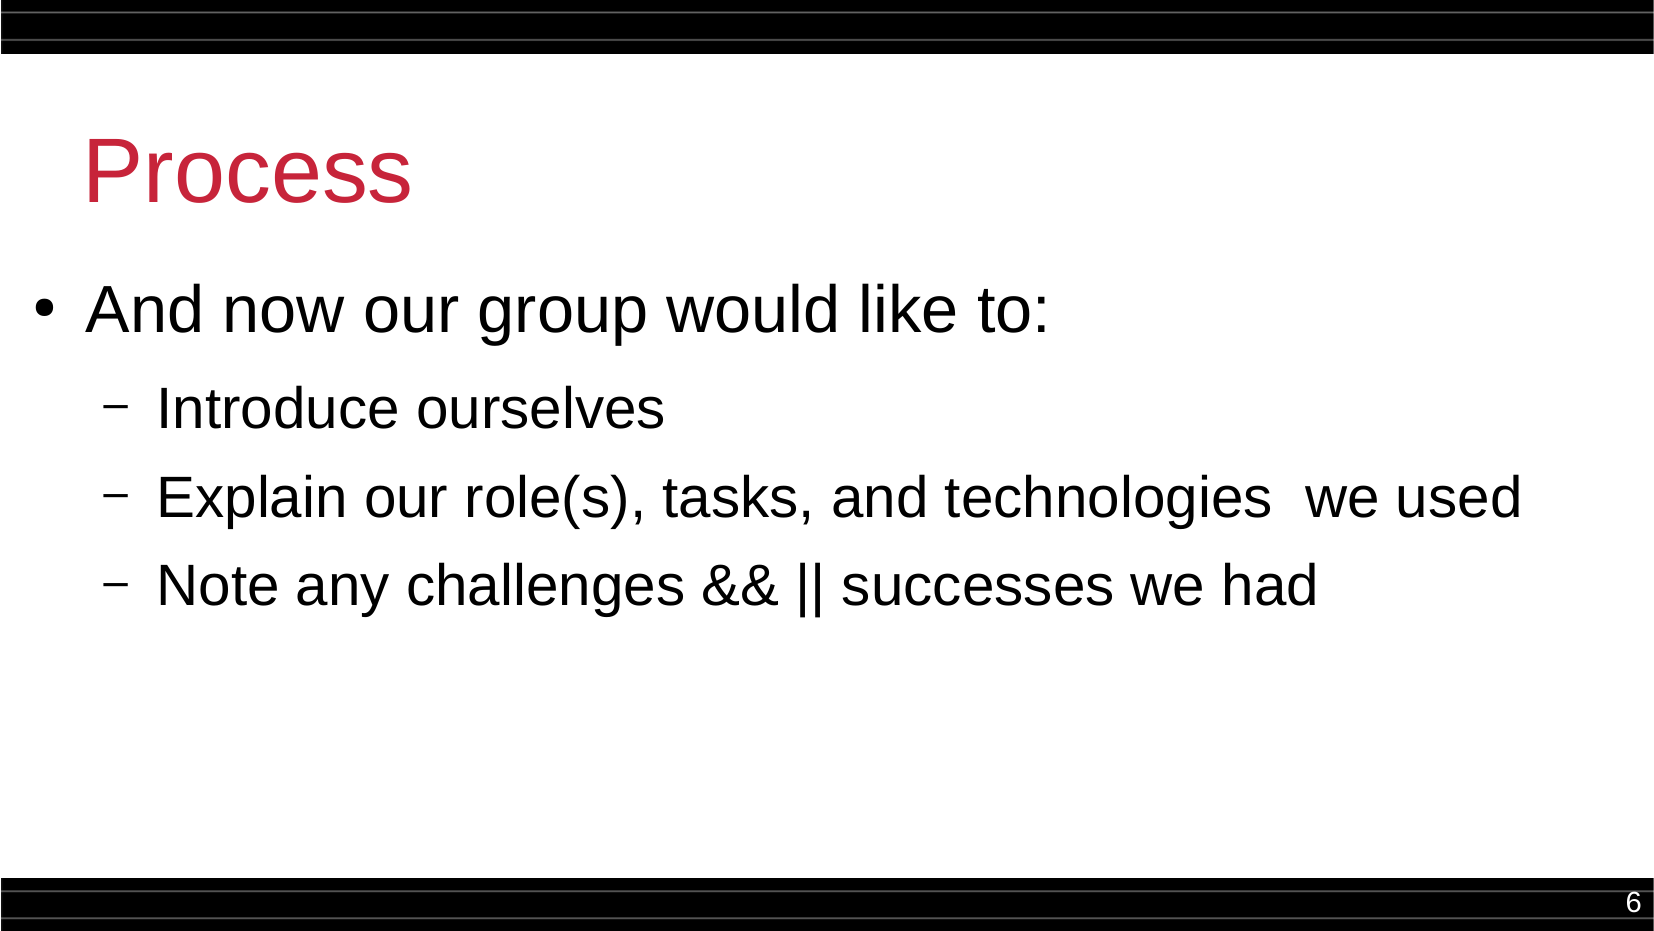

# Process
And now our group would like to:
Introduce ourselves
Explain our role(s), tasks, and technologies we used
Note any challenges && || successes we had